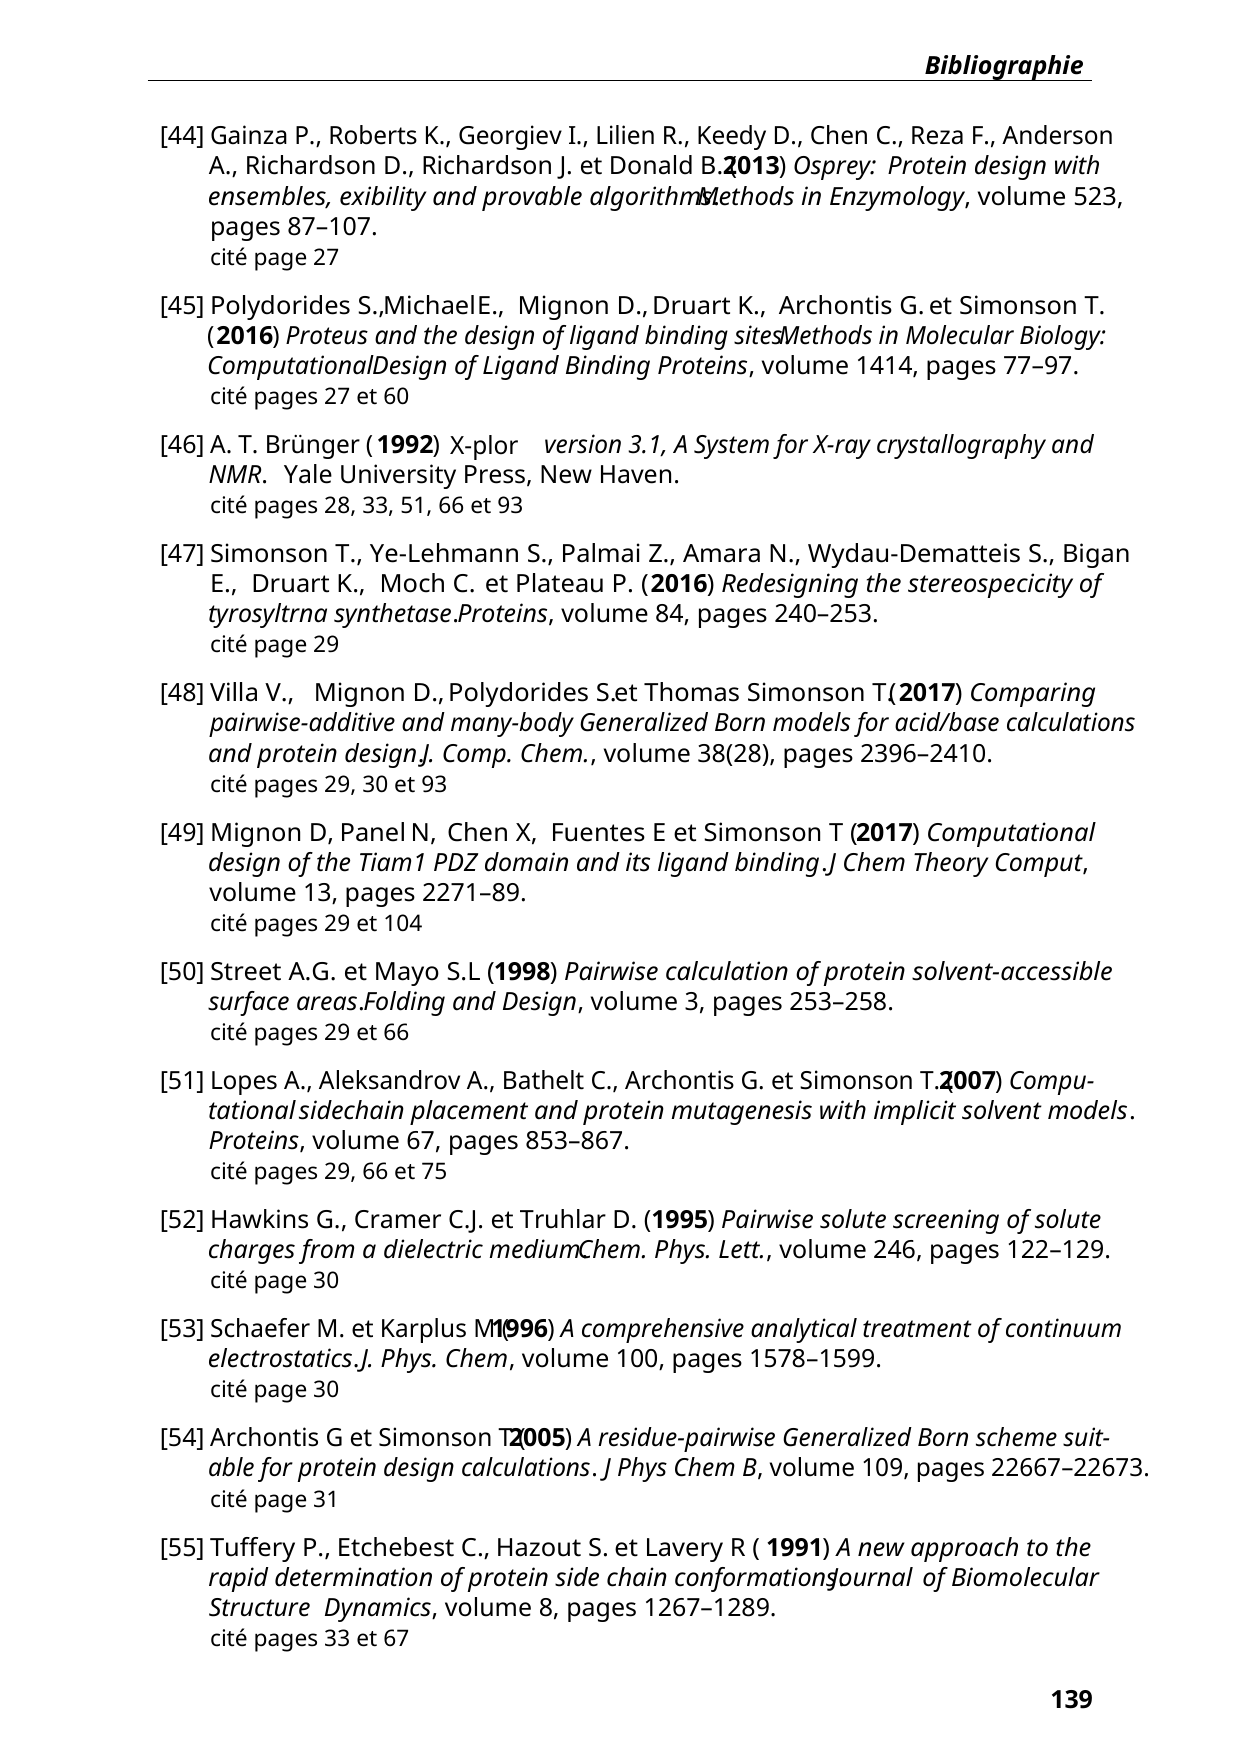

Bibliographie
[44]
Gainza P., Roberts K., Georgiev I., Lilien R., Keedy D., Chen C., Reza F., Anderson
A., Richardson D., Richardson J. et Donald B. (
2013
) Osprey:
Protein design with
ensembles, exibility and provable algorithms.
Methods in Enzymology, volume 523,
pages 87–107.
cité page 27
[45]
Polydorides S.,
Michael
E.,
Mignon D.,
Druart K.,
Archontis G.
et Simonson T.
(
2016
) Proteus and the design of ligand binding sites.
Methods in Molecular Biology:
Computational
Design of Ligand Binding Proteins, volume 1414, pages 77–97.
cité pages 27 et 60
[46]
A. T. Brünger (
1992
)
version 3.1, A System for X-ray crystallography and
X-plor
NMR.
Yale University Press, New Haven.
cité pages 28, 33, 51, 66 et 93
[47]
Simonson T., Ye-Lehmann S., Palmai Z., Amara N., Wydau-Dematteis S., Bigan
E.,
Druart K.,
Moch C.
et Plateau P.
(
2016
) Redesigning the stereospecicity of
tyrosyltrna synthetase.
Proteins, volume 84, pages 240–253.
cité page 29
[48]
Villa V.,
Mignon D.,
Polydorides S.
et Thomas Simonson T.
(
2017
) Comparing
pairwise-additive and many-body Generalized Born models for acid/base calculations
and protein design.
J. Comp. Chem., volume 38(28), pages 2396–2410.
cité pages 29, 30 et 93
[49]
Mignon D,
Panel
N,
Chen X,
Fuentes E et Simonson T (
2017
) Computational
design of the Tiam1 PDZ domain and its ligand binding.
J Chem Theory Comput,
volume 13, pages 2271–89.
cité pages 29 et 104
[50]
Street A.G. et Mayo S.L (
1998
) Pairwise calculation of protein solvent-accessible
surface areas.
Folding and Design, volume 3, pages 253–258.
cité pages 29 et 66
[51]
Lopes A., Aleksandrov A., Bathelt C., Archontis G. et Simonson T. (
2007
) Compu-
tational
sidechain placement and protein mutagenesis with implicit solvent models.
Proteins, volume 67, pages 853–867.
cité pages 29, 66 et 75
[52]
Hawkins G., Cramer C.J. et Truhlar D. (
1995
) Pairwise solute screening of solute
charges from a dielectric medium.
Chem. Phys. Lett., volume 246, pages 122–129.
cité page 30
[53]
Schaefer M. et Karplus M (
1996
) A comprehensive analytical treatment of continuum
electrostatics.
J. Phys. Chem, volume 100, pages 1578–1599.
cité page 30
[54]
Archontis G et Simonson T (
2005
) A residue-pairwise Generalized Born scheme suit-
able for protein design calculations. J Phys Chem B, volume 109, pages 22667–22673.
cité page 31
[55]
Tuffery P.,
Etchebest C.,
Hazout S.
et Lavery R (
1991
) A new approach to the
rapid determination of protein side chain conformations.
Journal
of Biomolecular
Structure
Dynamics, volume 8, pages 1267–1289.
cité pages 33 et 67
139